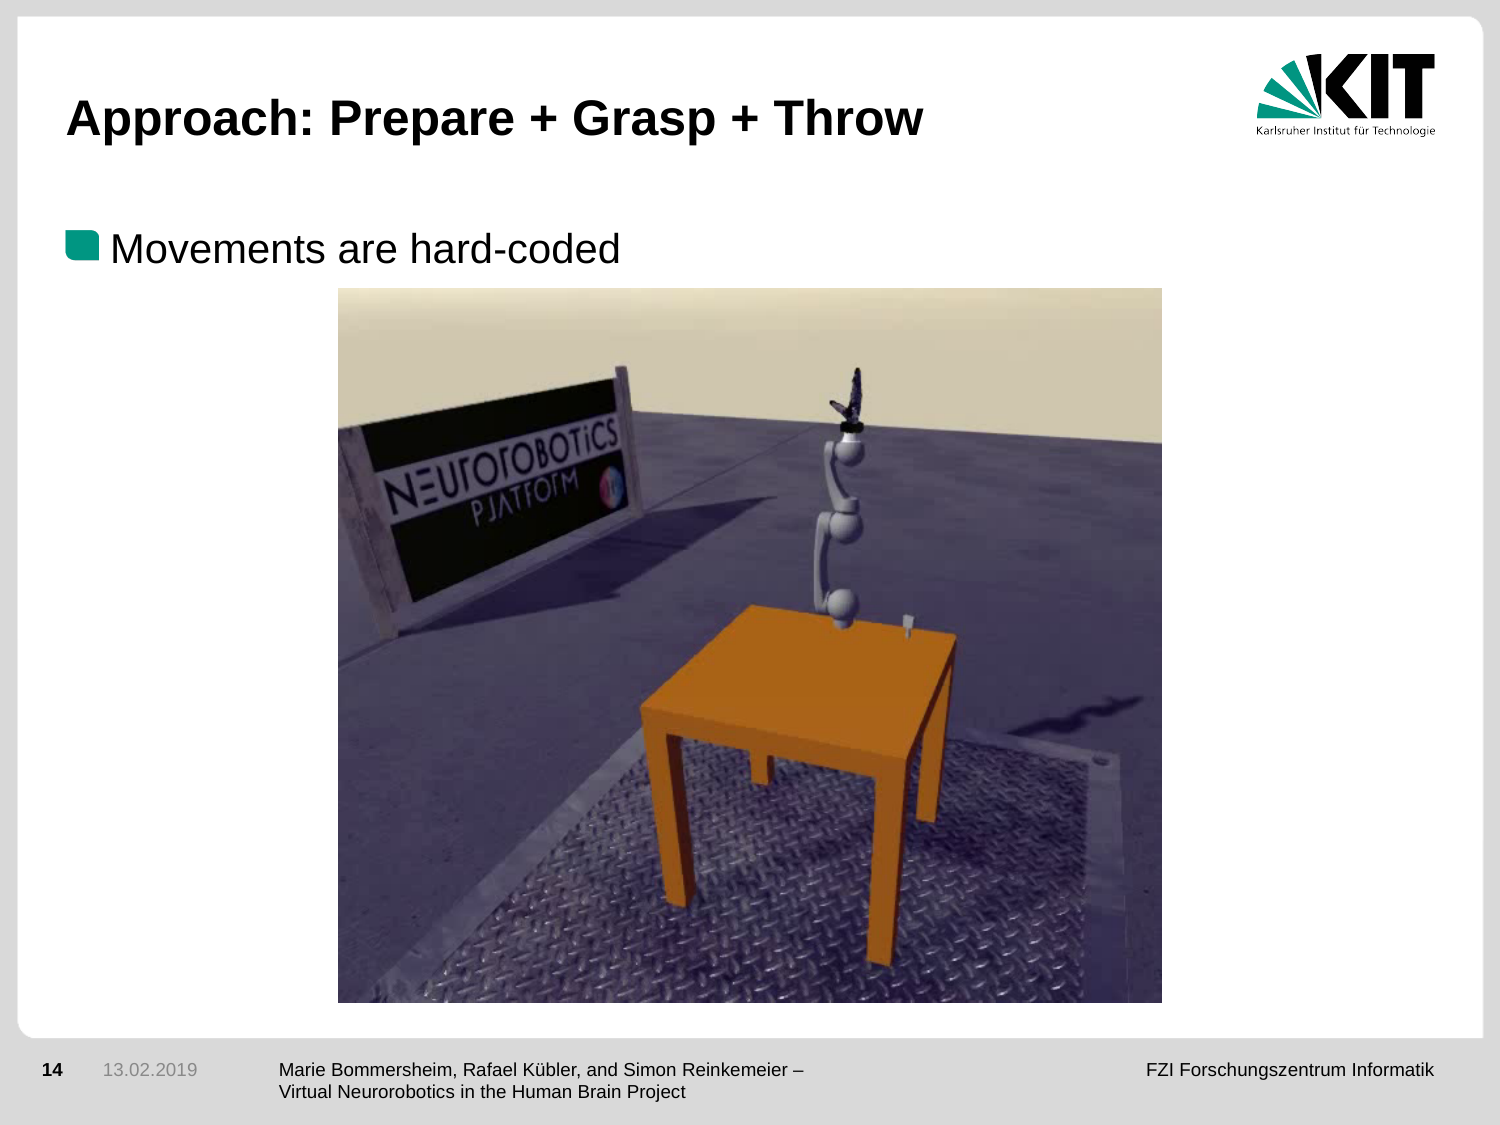

Approach: Prepare + Grasp + Throw
# Movements are hard-coded
13.02.2019